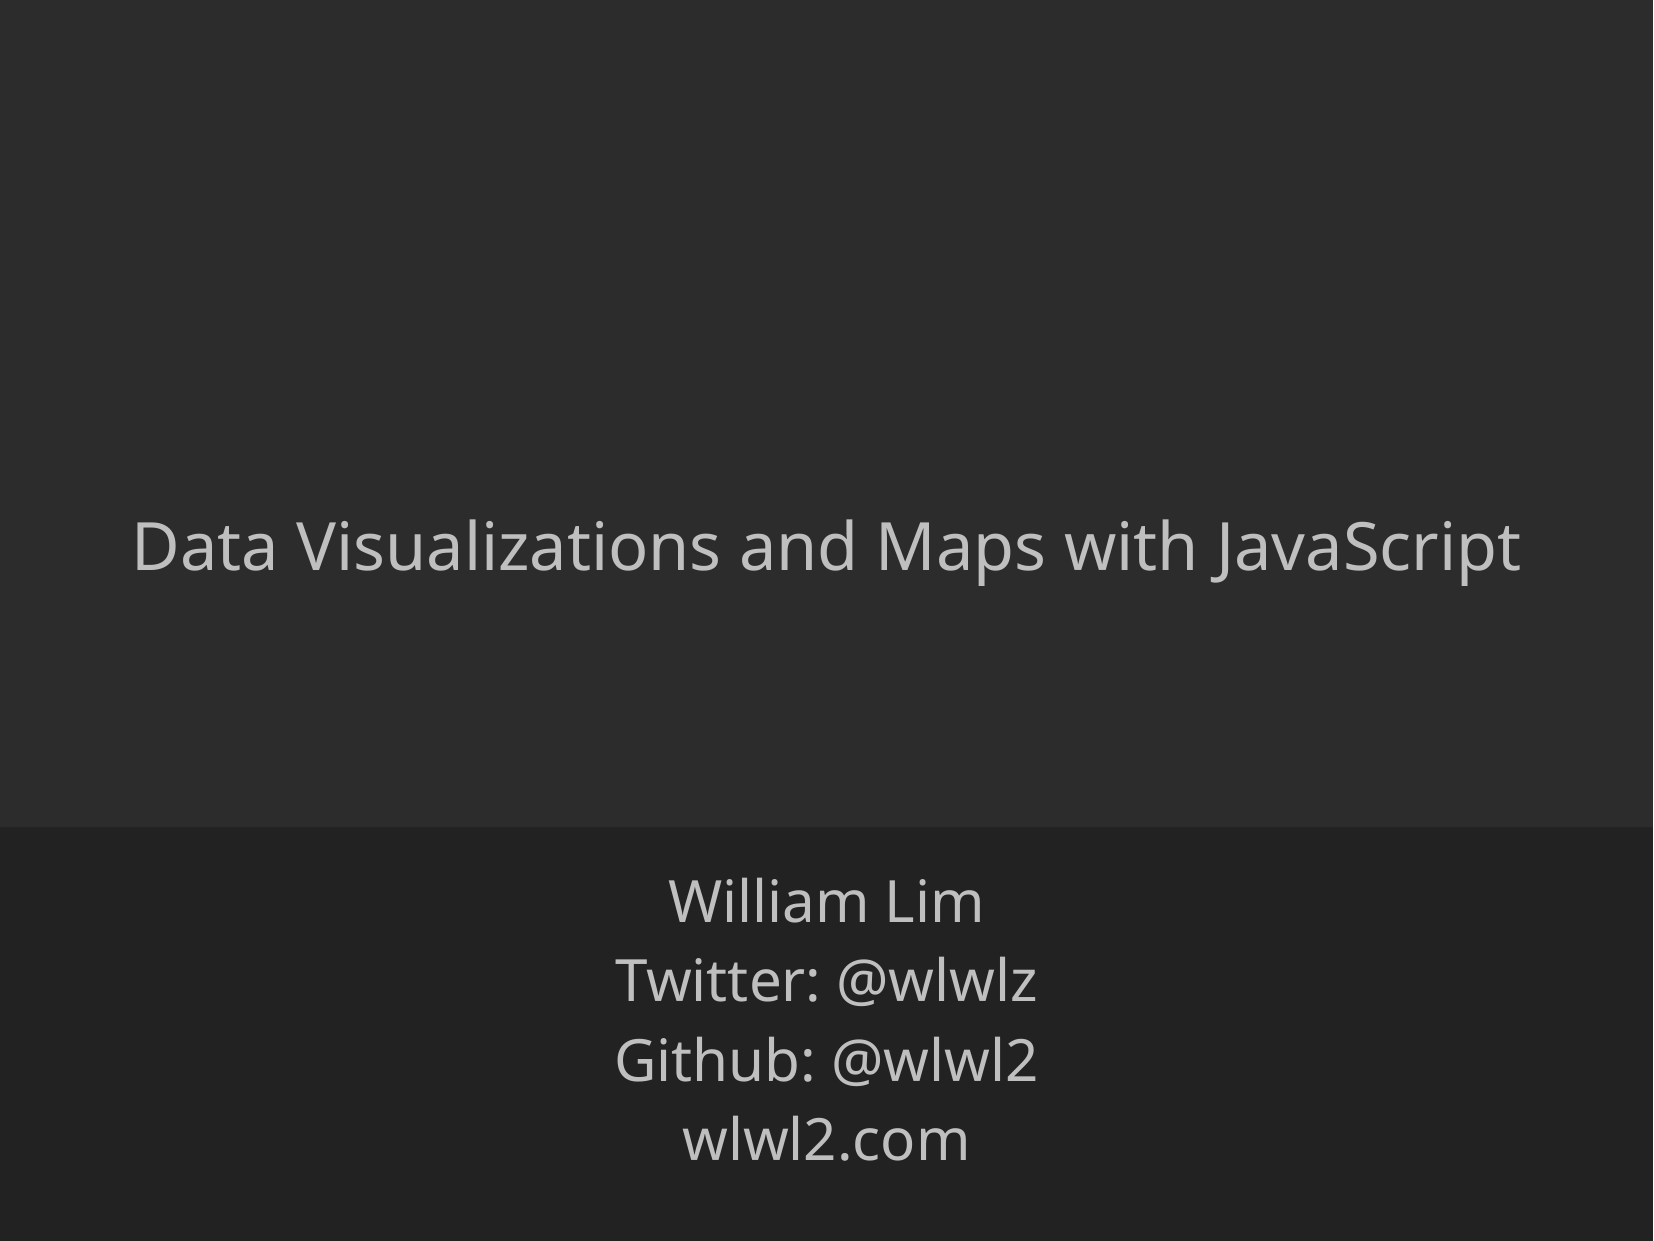

# Data Visualizations and Maps with JavaScript
William Lim
Twitter: @wlwlz
Github: @wlwl2
wlwl2.com